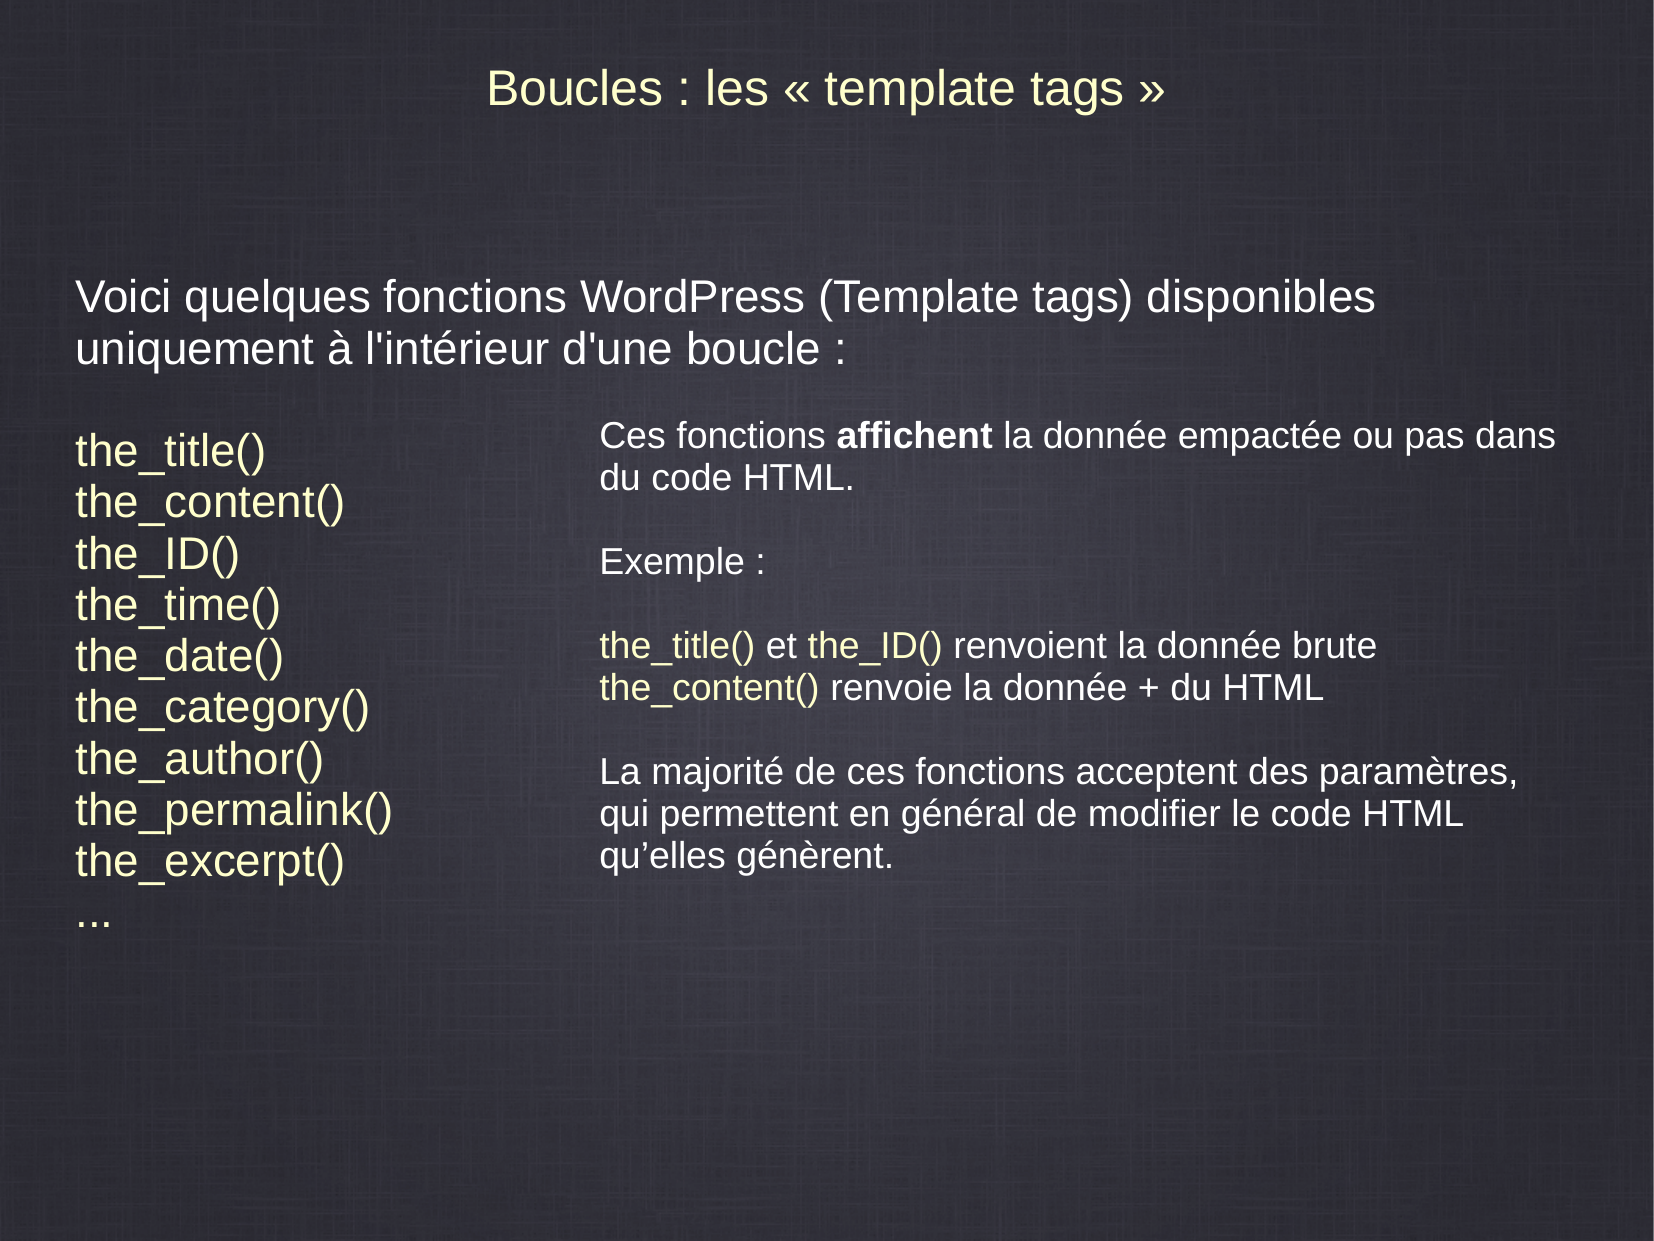

Boucles : les « template tags »
Voici quelques fonctions WordPress (Template tags) disponibles uniquement à l'intérieur d'une boucle :
the_title()
the_content()
the_ID()
the_time()
the_date()
the_category()
the_author()
the_permalink()
the_excerpt()
...
Ces fonctions affichent la donnée empactée ou pas dans du code HTML.
Exemple :
the_title() et the_ID() renvoient la donnée brute
the_content() renvoie la donnée + du HTML
La majorité de ces fonctions acceptent des paramètres, qui permettent en général de modifier le code HTML qu’elles génèrent.